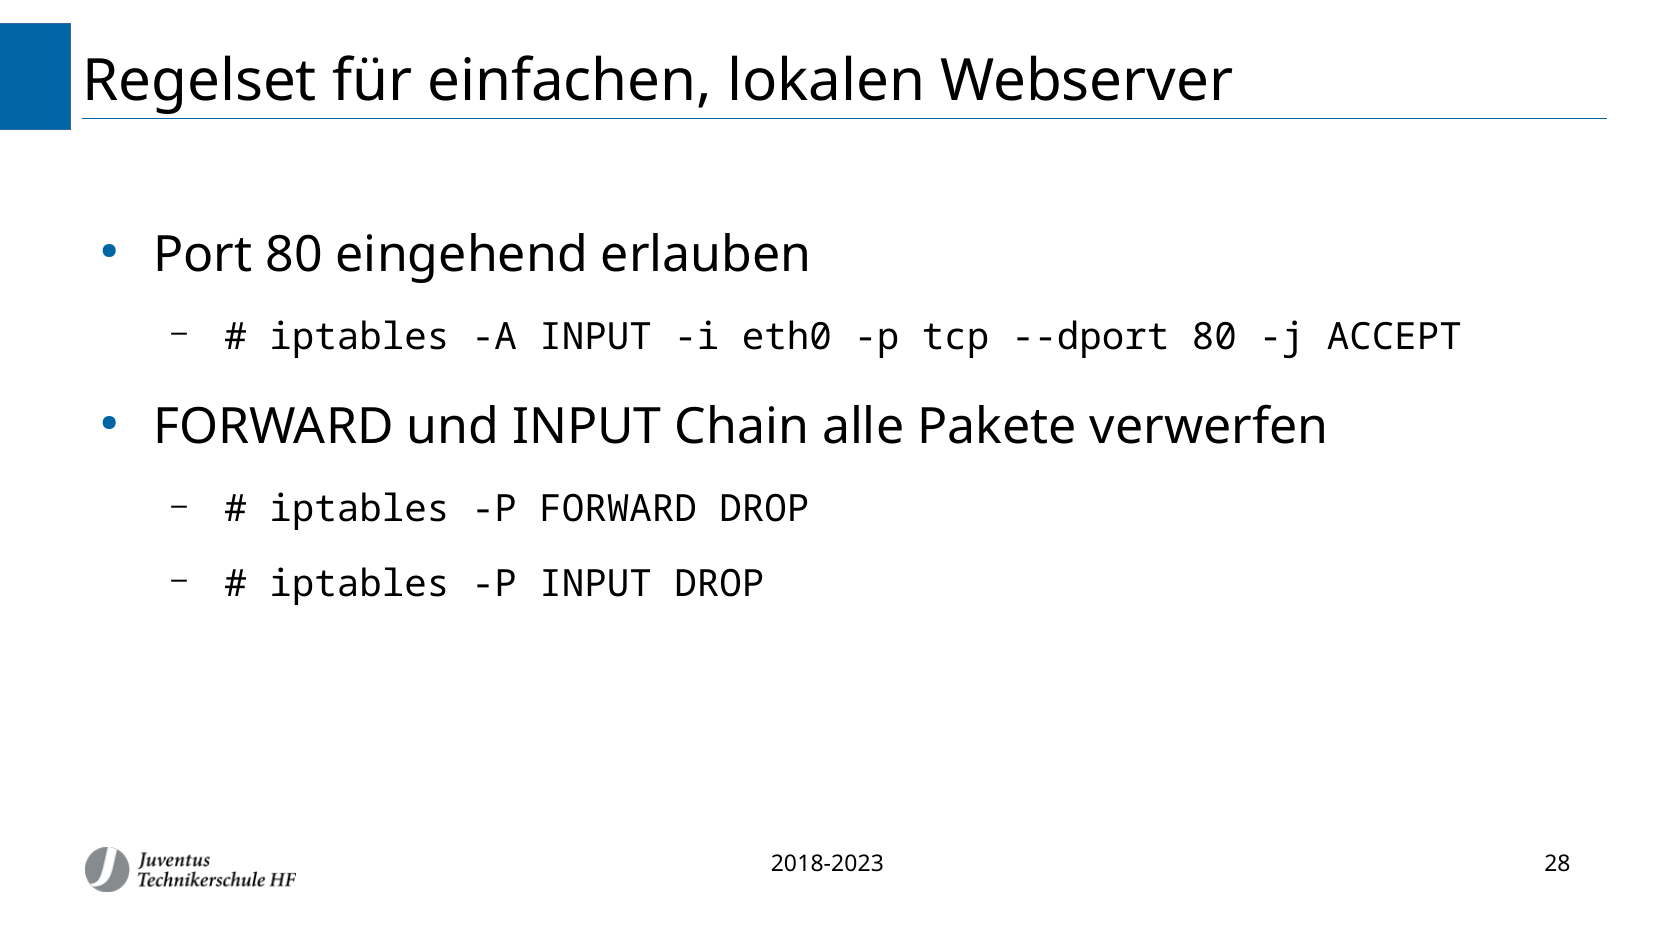

# Regelset für einfachen, lokalen Webserver
Port 80 eingehend erlauben
# iptables -A INPUT -i eth0 -p tcp --dport 80 -j ACCEPT
FORWARD und INPUT Chain alle Pakete verwerfen
# iptables -P FORWARD DROP
# iptables -P INPUT DROP
2018-2023
28